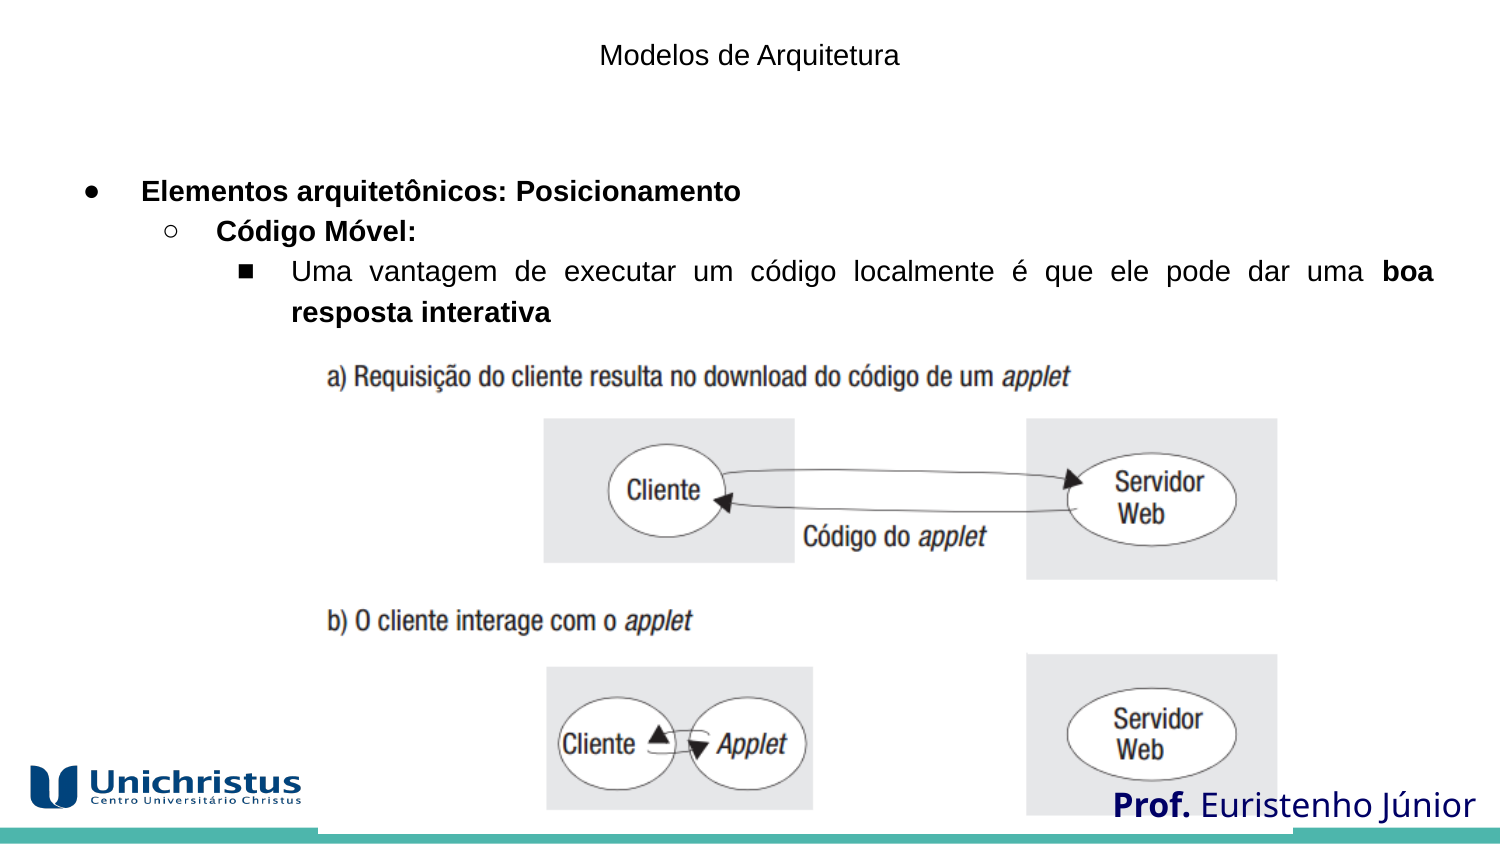

# Modelos de Arquitetura
Elementos arquitetônicos: Posicionamento
Código Móvel:
Uma vantagem de executar um código localmente é que ele pode dar uma boa resposta interativa
Prof. Euristenho Júnior